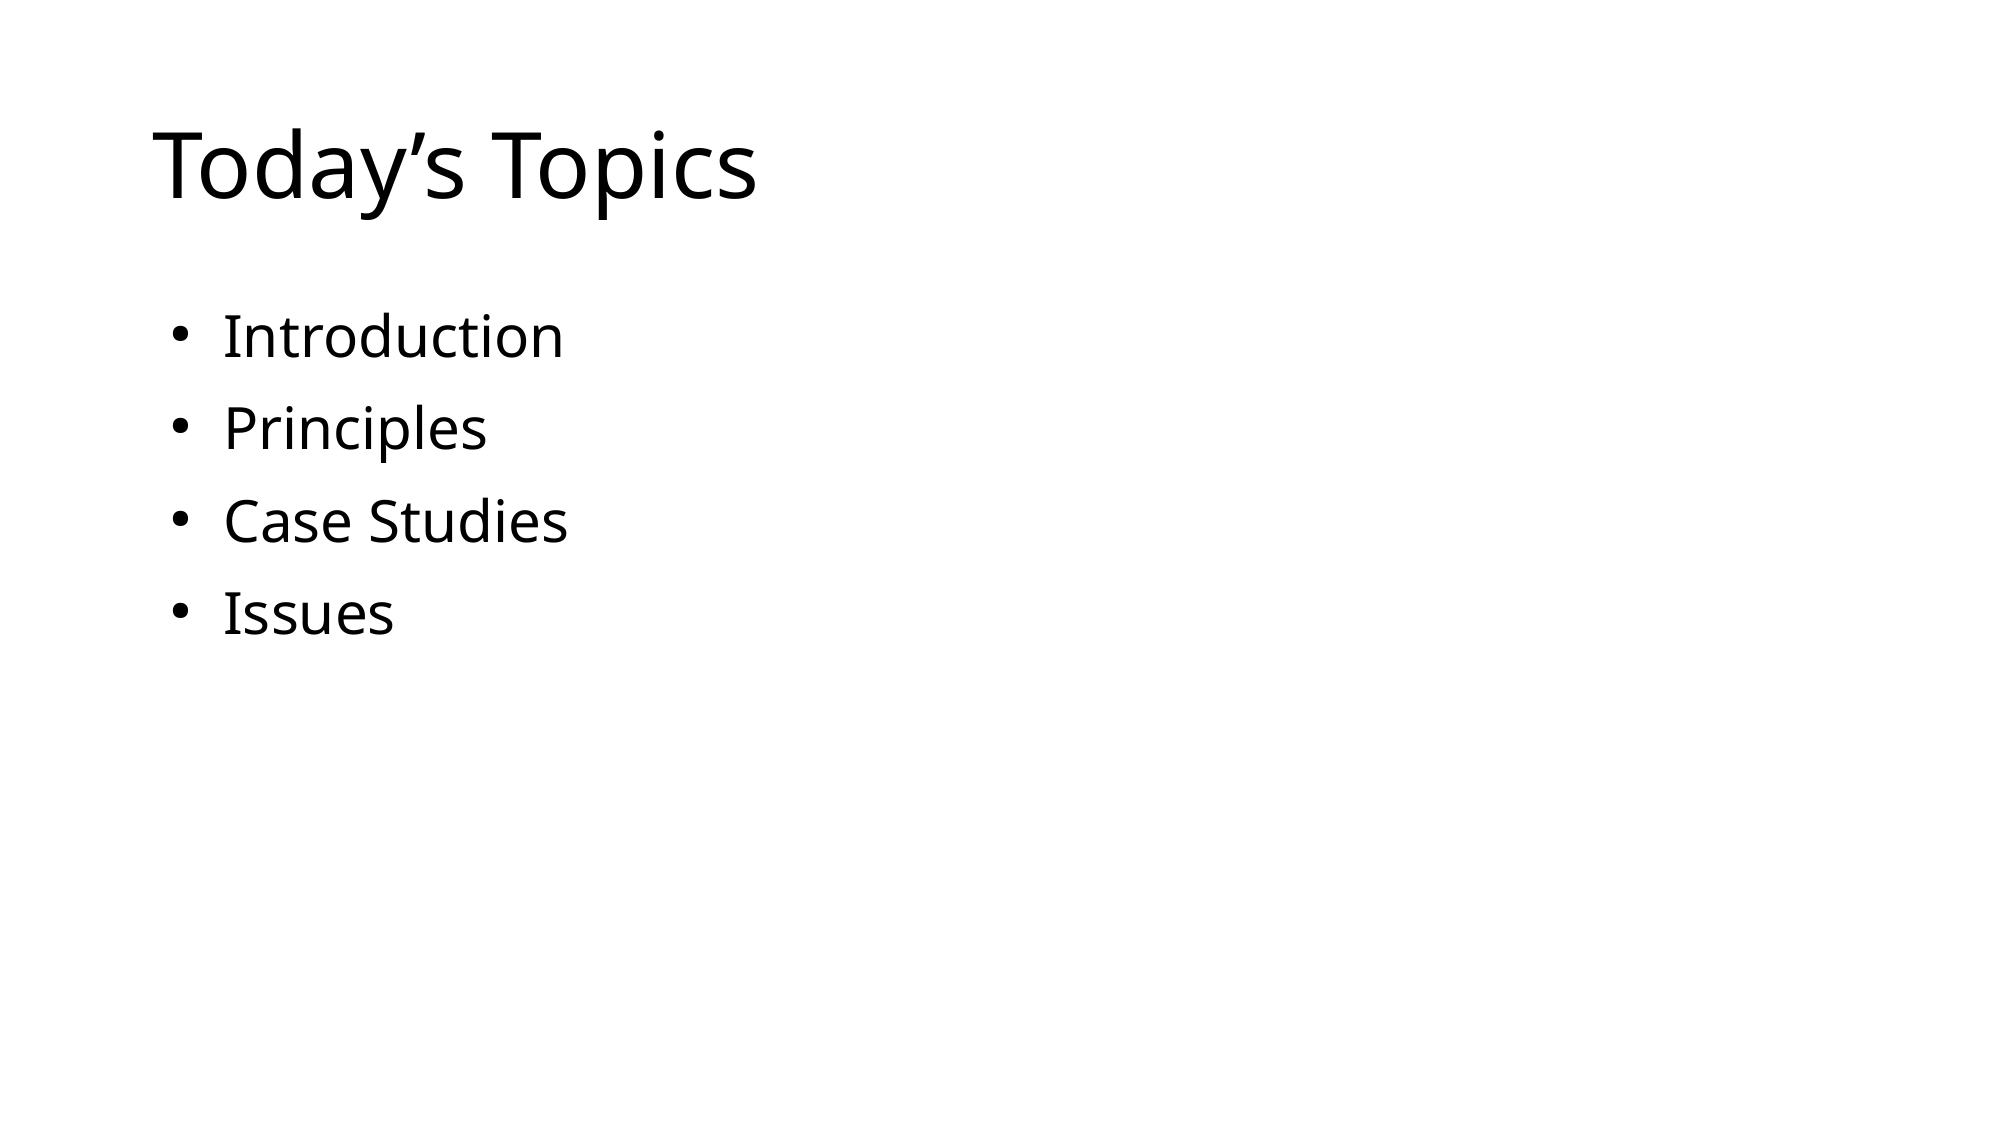

#toc
# Today’s Topics
Introduction
Principles
Case Studies
Issues